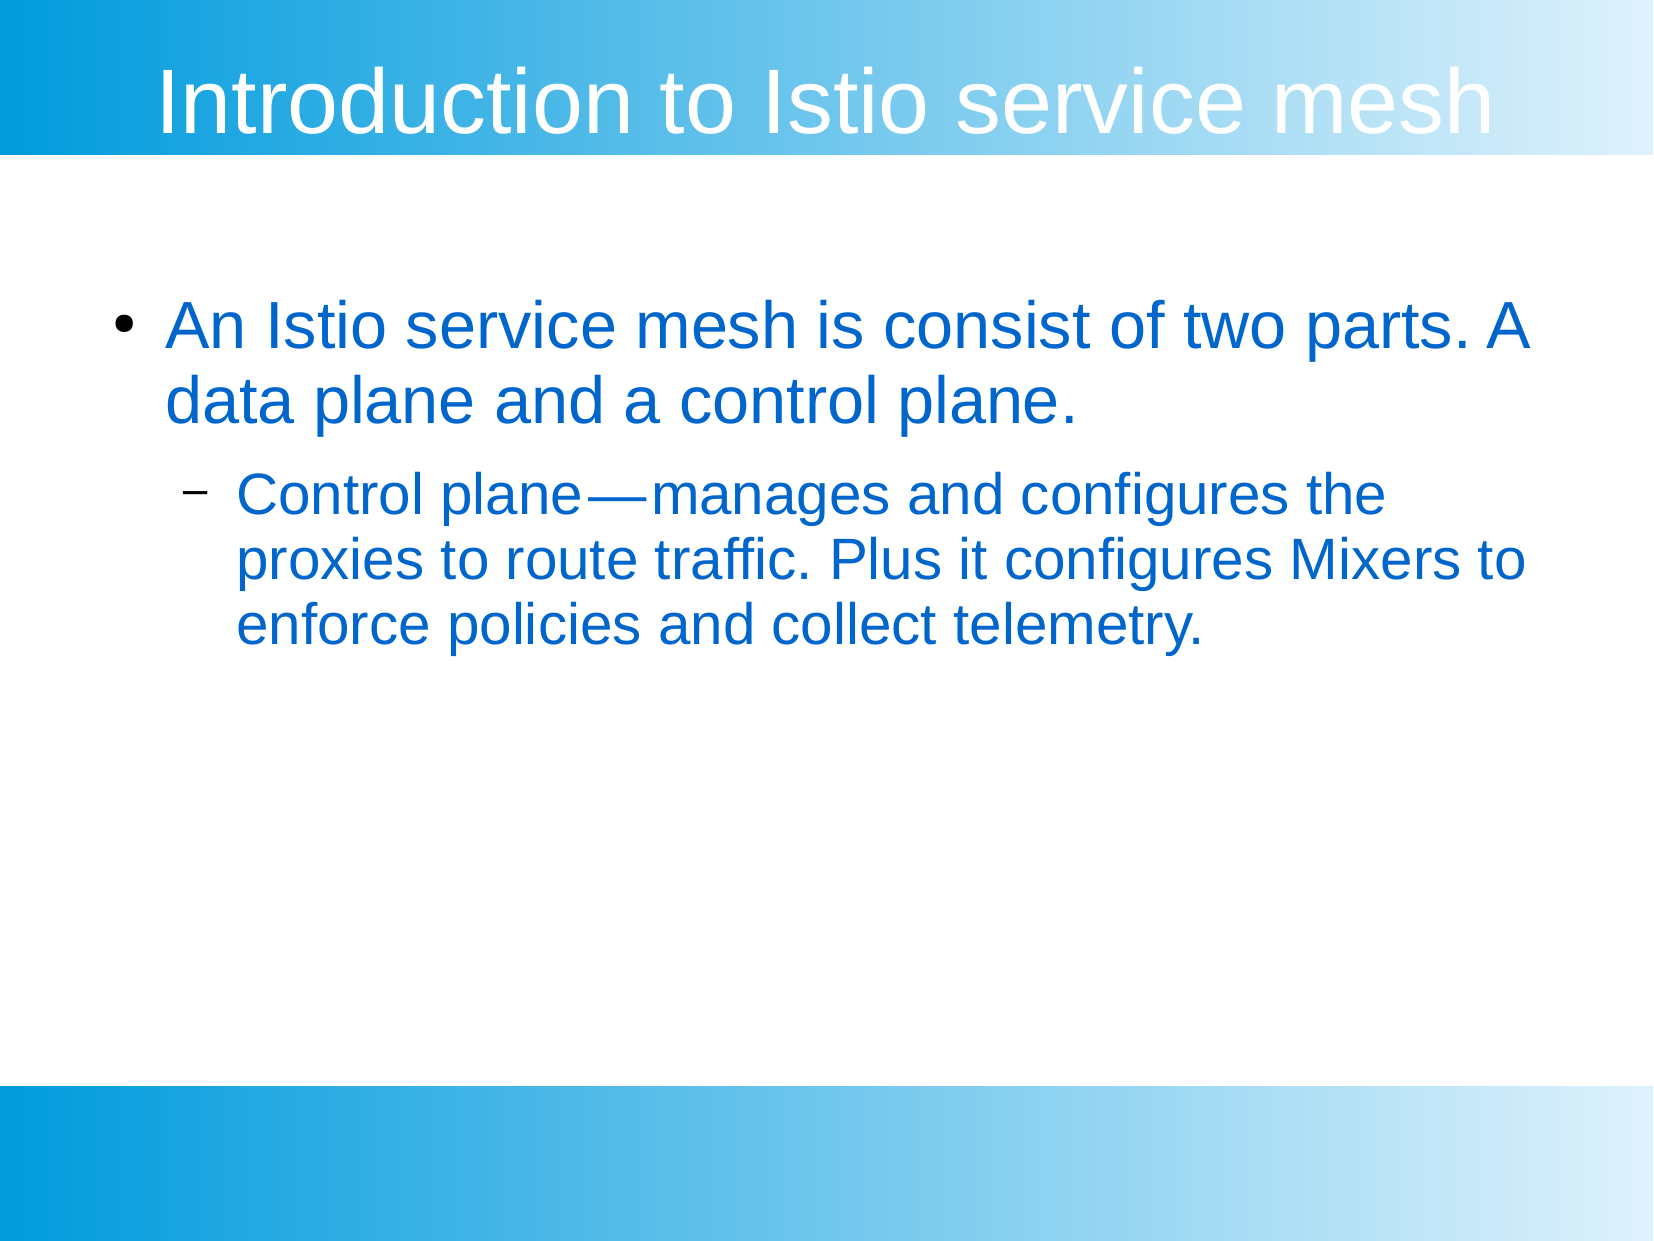

# Introduction to Istio service mesh
An Istio service mesh is consist of two parts. A data plane and a control plane.
Control plane — manages and configures the proxies to route traffic. Plus it configures Mixers to enforce policies and collect telemetry.